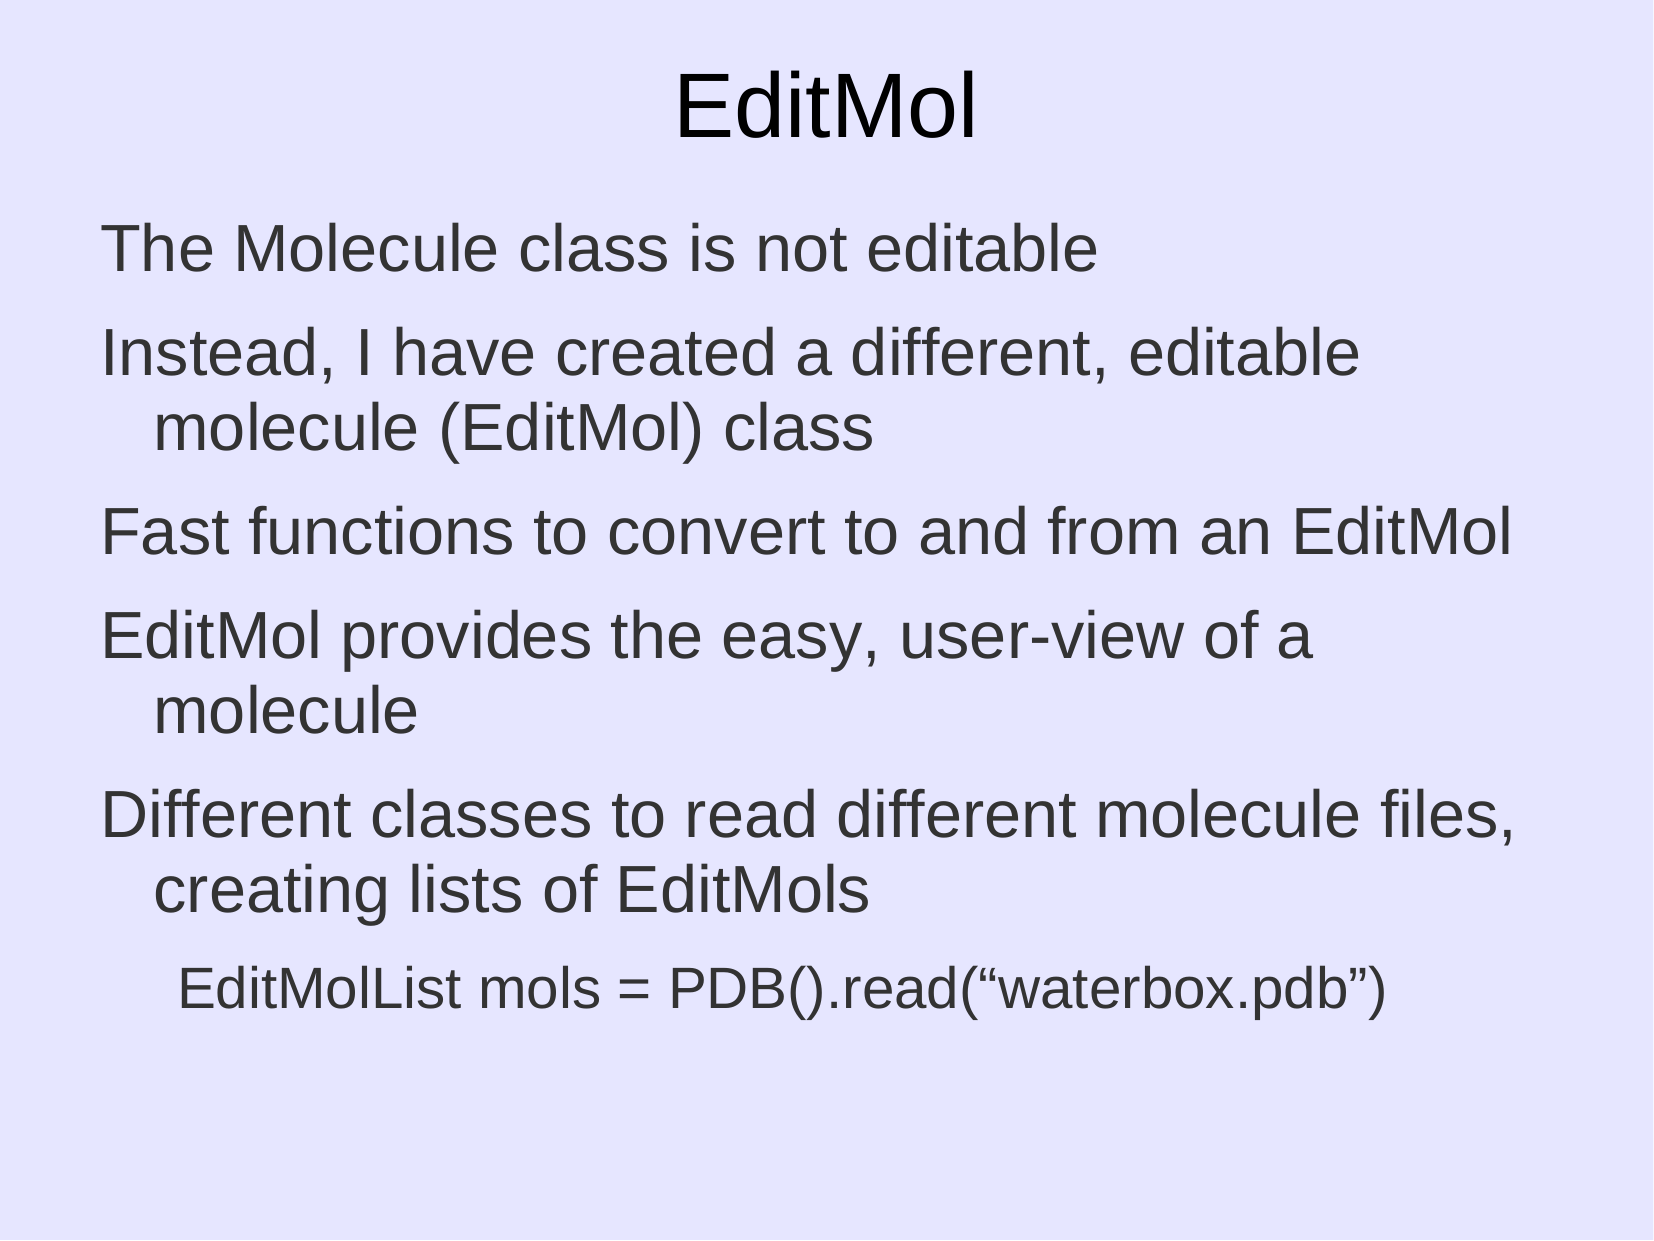

# EditMol
The Molecule class is not editable
Instead, I have created a different, editable molecule (EditMol) class
Fast functions to convert to and from an EditMol
EditMol provides the easy, user-view of a molecule
Different classes to read different molecule files, creating lists of EditMols
EditMolList mols = PDB().read(“waterbox.pdb”)